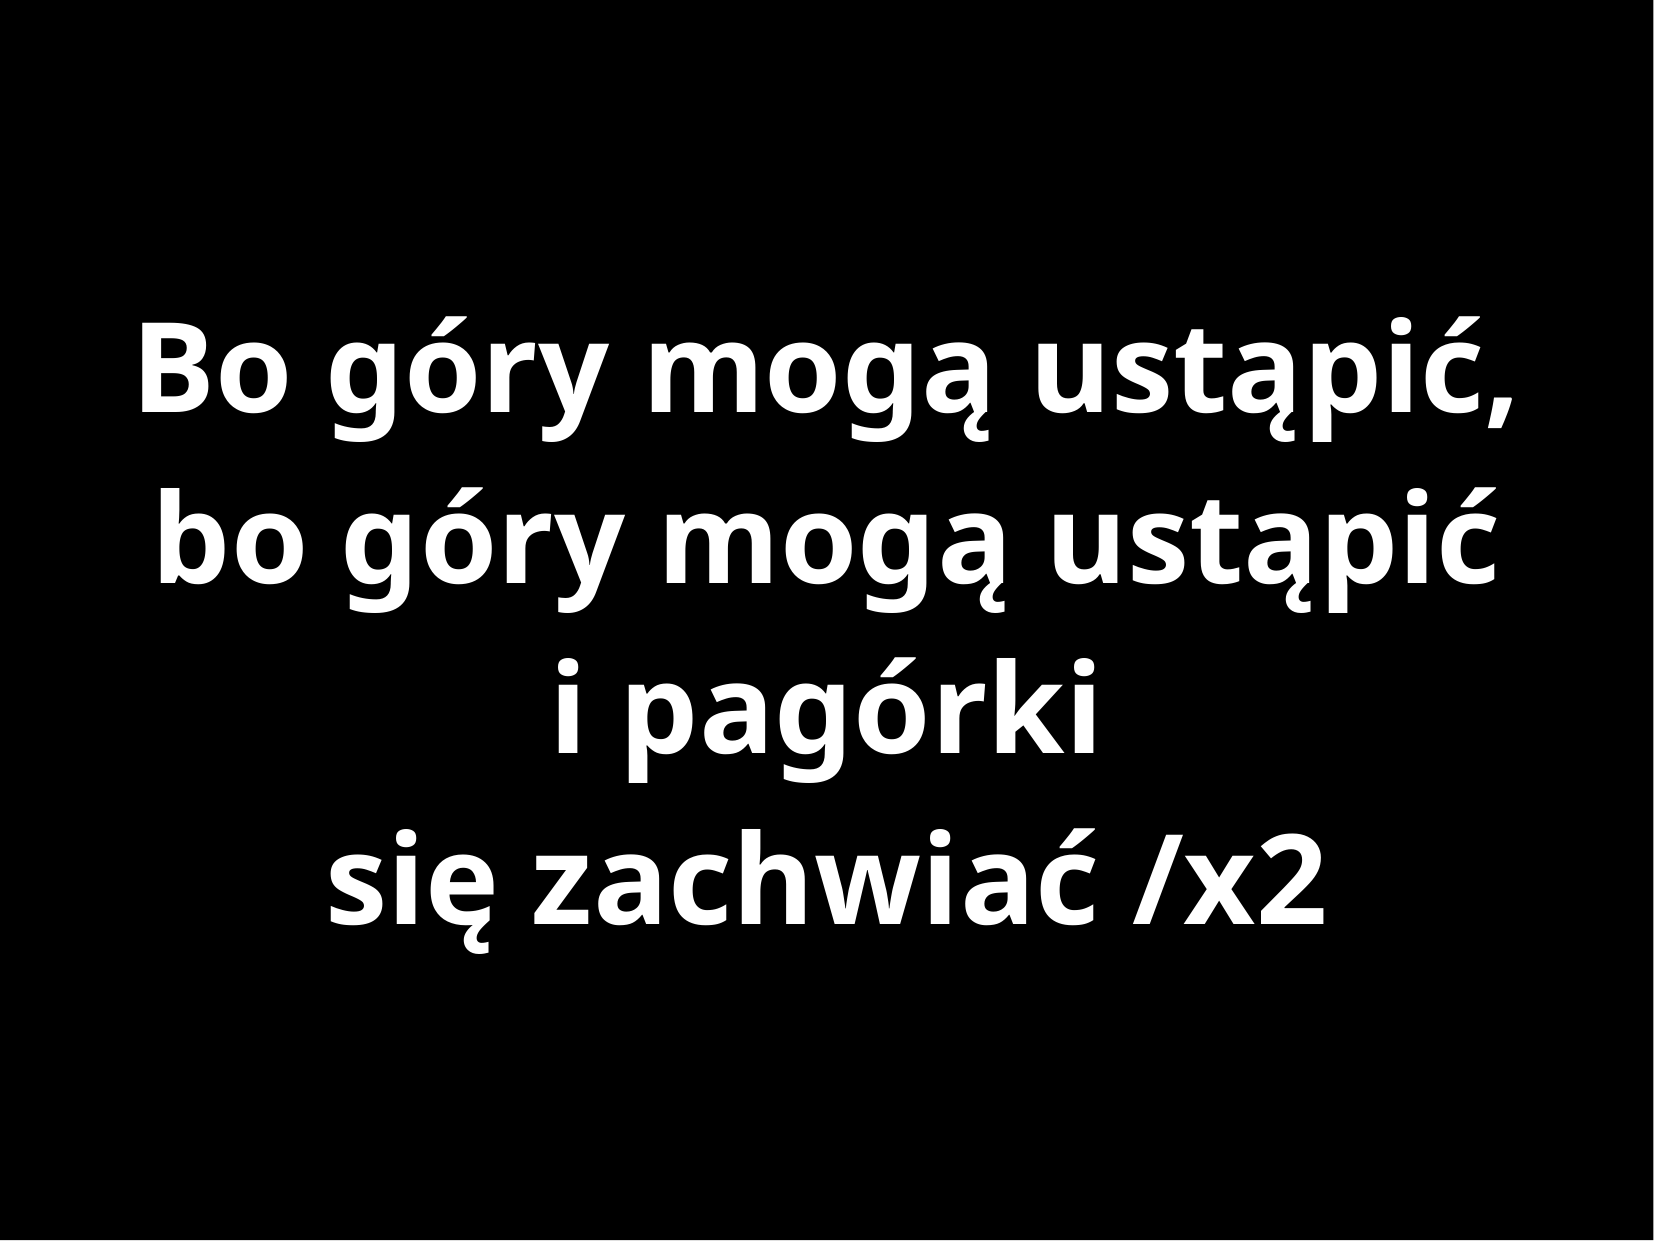

# Bo góry mogą ustąpić, bo góry mogą ustąpić i pagórki się zachwiać /x2